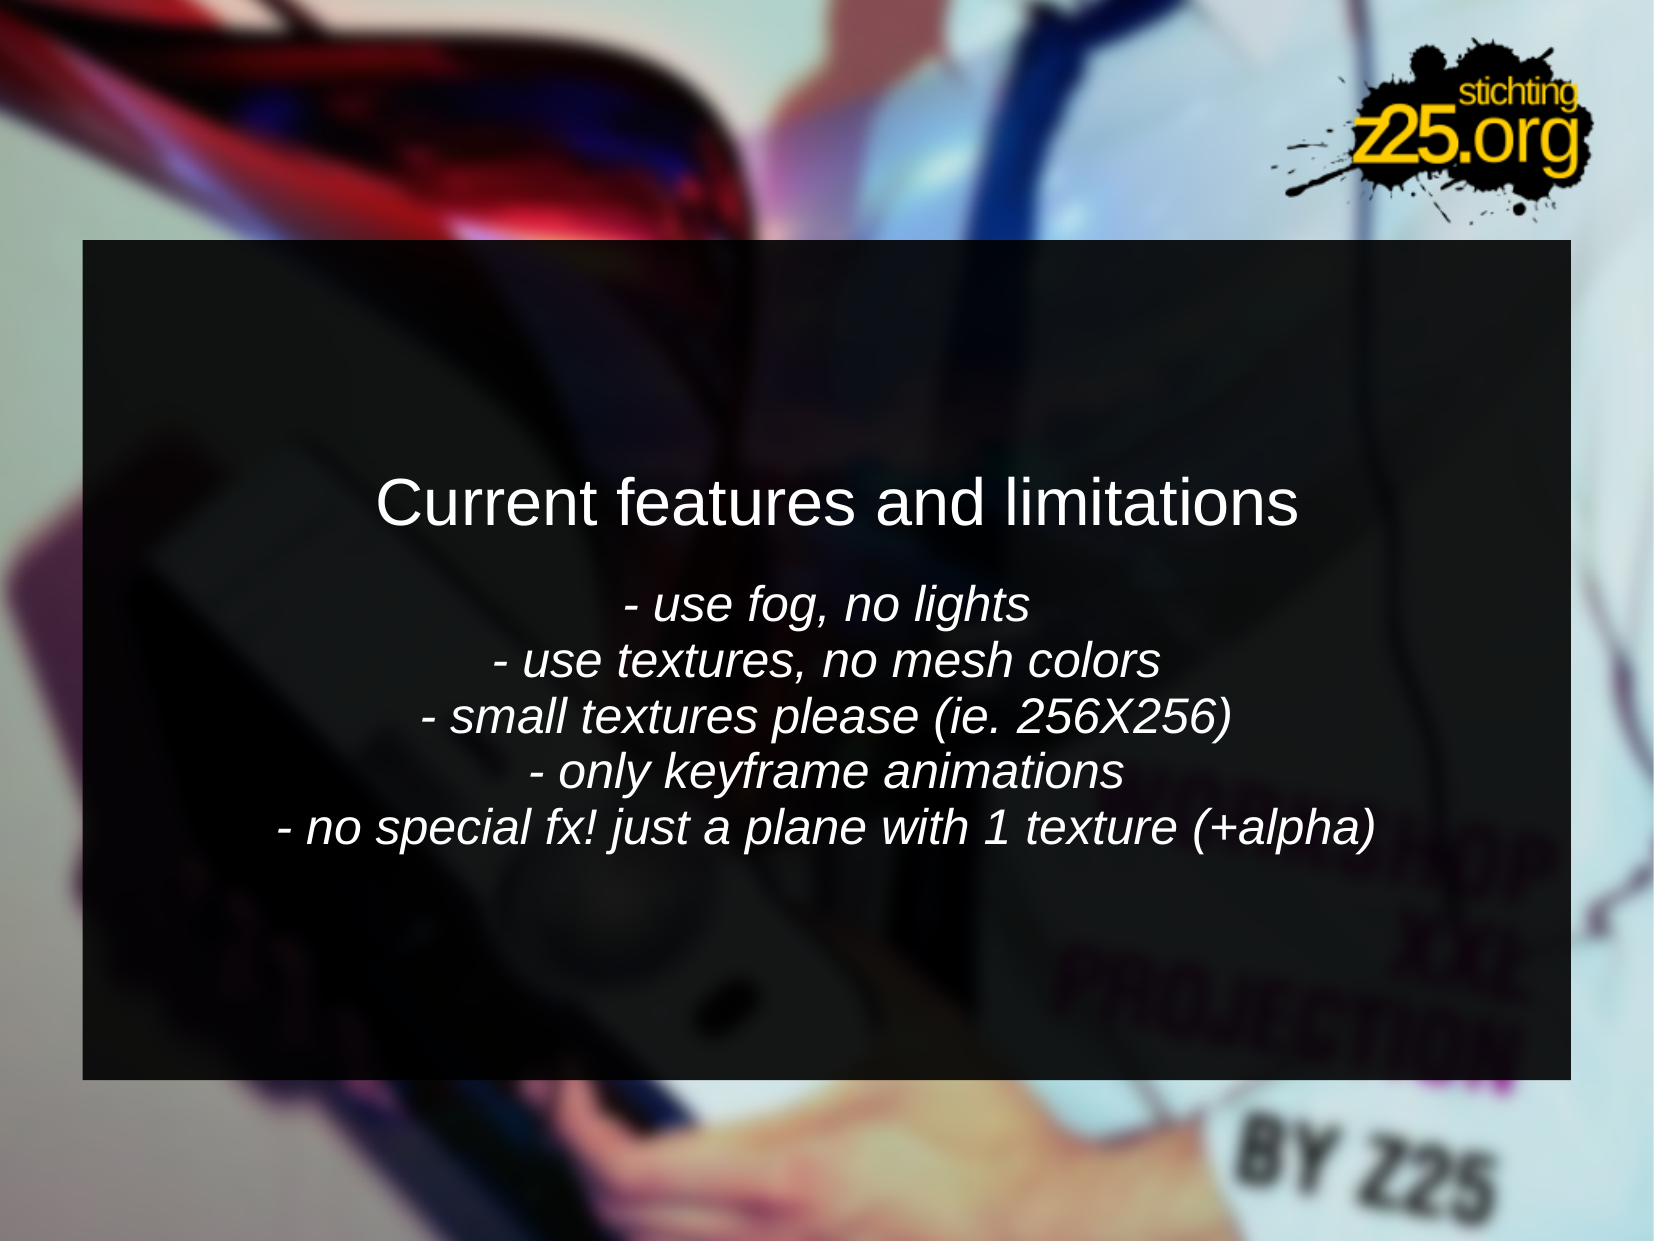

# Current features and limitations
- use fog, no lights
- use textures, no mesh colors
- small textures please (ie. 256X256)
- only keyframe animations
- no special fx! just a plane with 1 texture (+alpha)